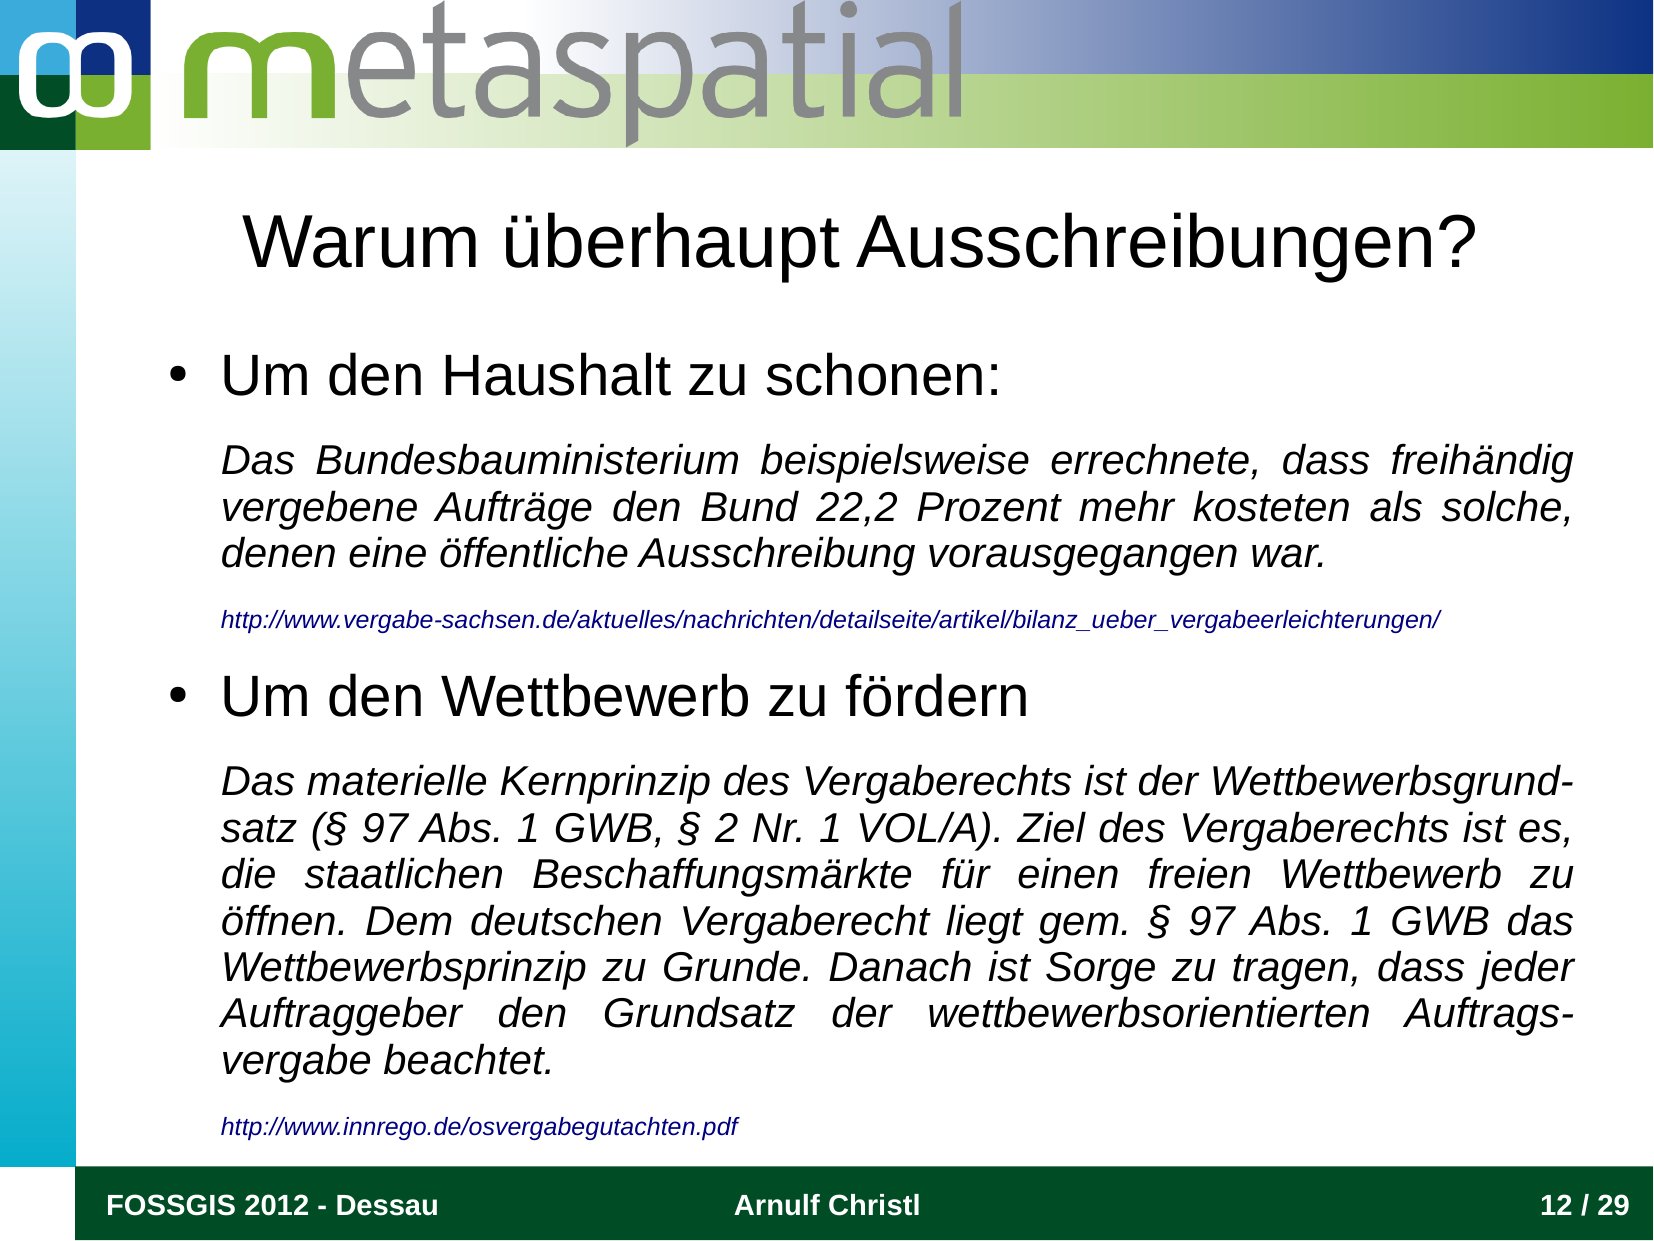

# Warum überhaupt Ausschreibungen?
Um den Haushalt zu schonen:
Das Bundesbauministerium beispielsweise errechnete, dass freihändig vergebene Aufträge den Bund 22,2 Prozent mehr kosteten als solche, denen eine öffentliche Ausschreibung vorausgegangen war.
http://www.vergabe-sachsen.de/aktuelles/nachrichten/detailseite/artikel/bilanz_ueber_vergabeerleichterungen/
Um den Wettbewerb zu fördern
Das materielle Kernprinzip des Vergaberechts ist der Wettbewerbsgrund-satz (§ 97 Abs. 1 GWB, § 2 Nr. 1 VOL/A). Ziel des Vergaberechts ist es, die staatlichen Beschaffungsmärkte für einen freien Wettbewerb zu öffnen. Dem deutschen Vergaberecht liegt gem. § 97 Abs. 1 GWB das Wettbewerbsprinzip zu Grunde. Danach ist Sorge zu tragen, dass jeder Auftraggeber den Grundsatz der wettbewerbsorientierten Auftrags-vergabe beachtet.
http://www.innrego.de/osvergabegutachten.pdf
FOSSGIS 2012 - Dessau
Arnulf Christl
12